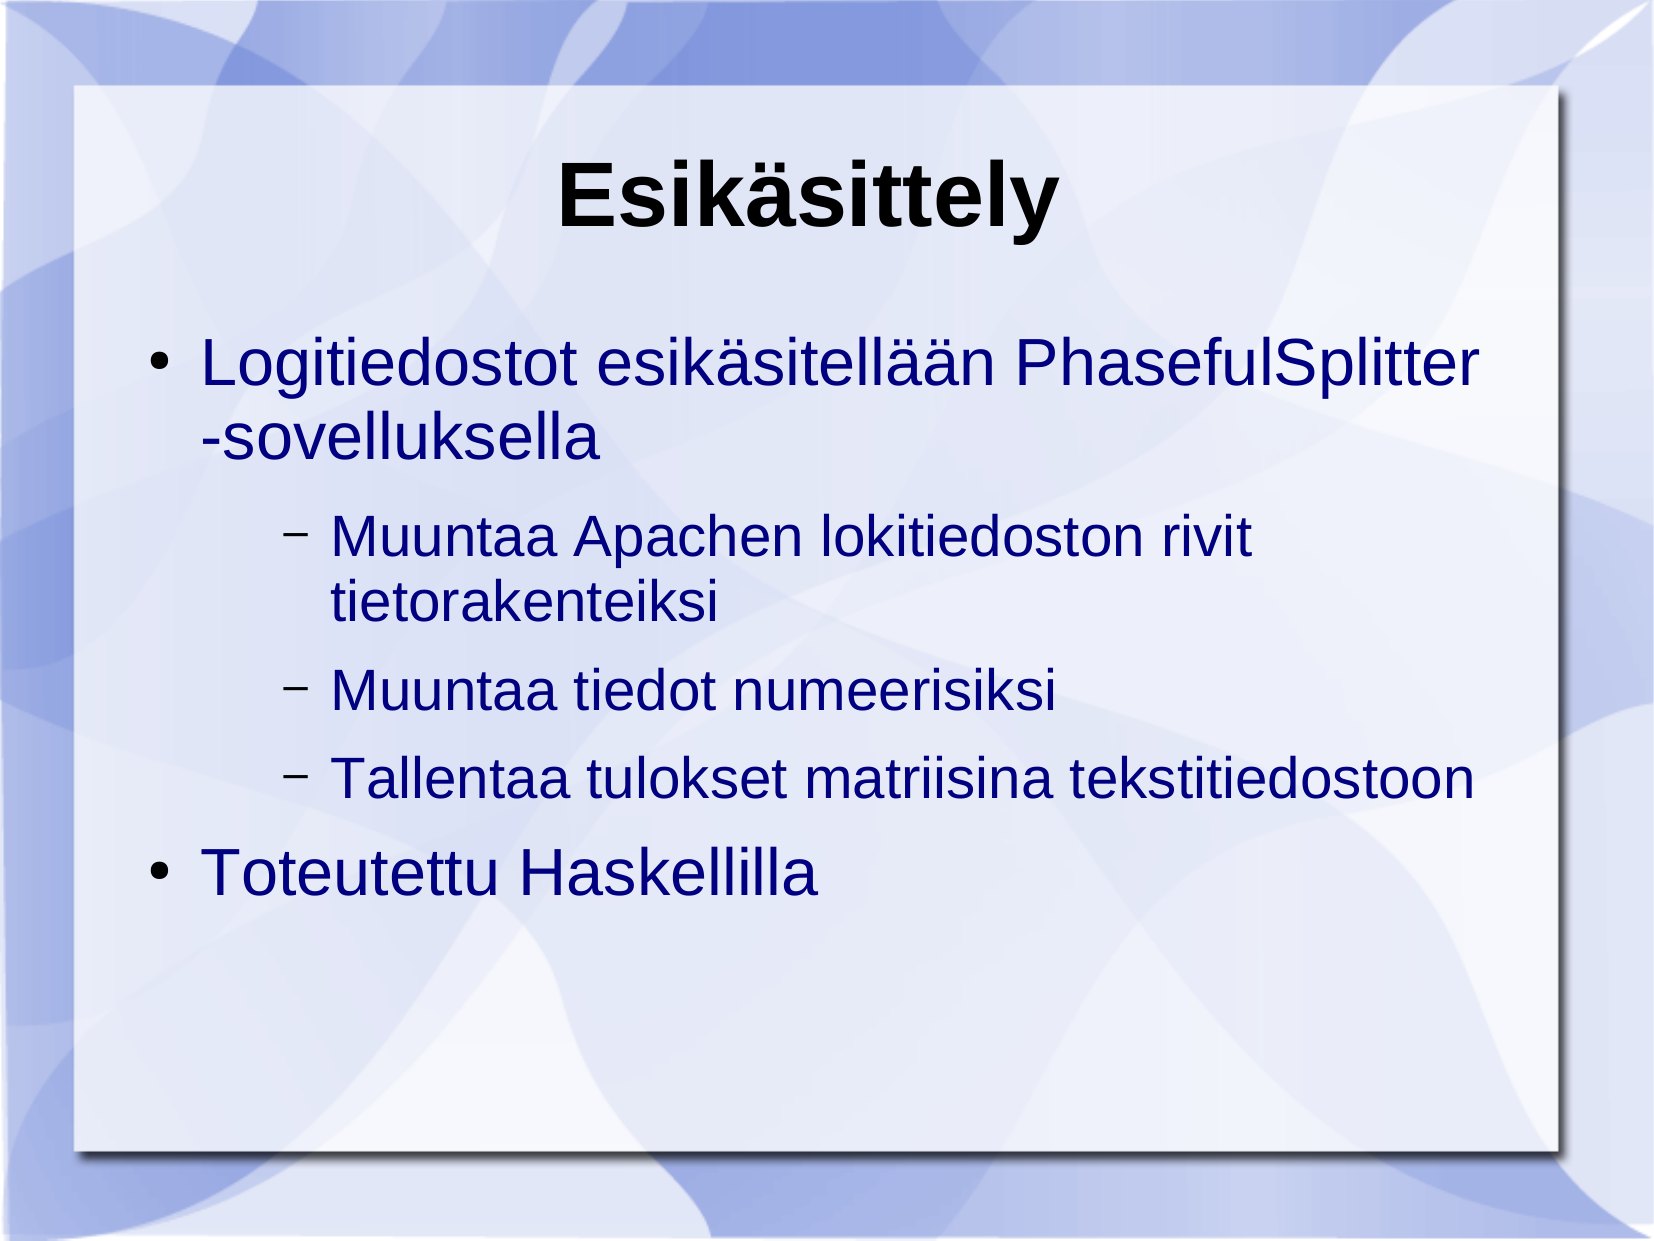

# Esikäsittely
Logitiedostot esikäsitellään PhasefulSplitter -sovelluksella
Muuntaa Apachen lokitiedoston rivit tietorakenteiksi
Muuntaa tiedot numeerisiksi
Tallentaa tulokset matriisina tekstitiedostoon
Toteutettu Haskellilla